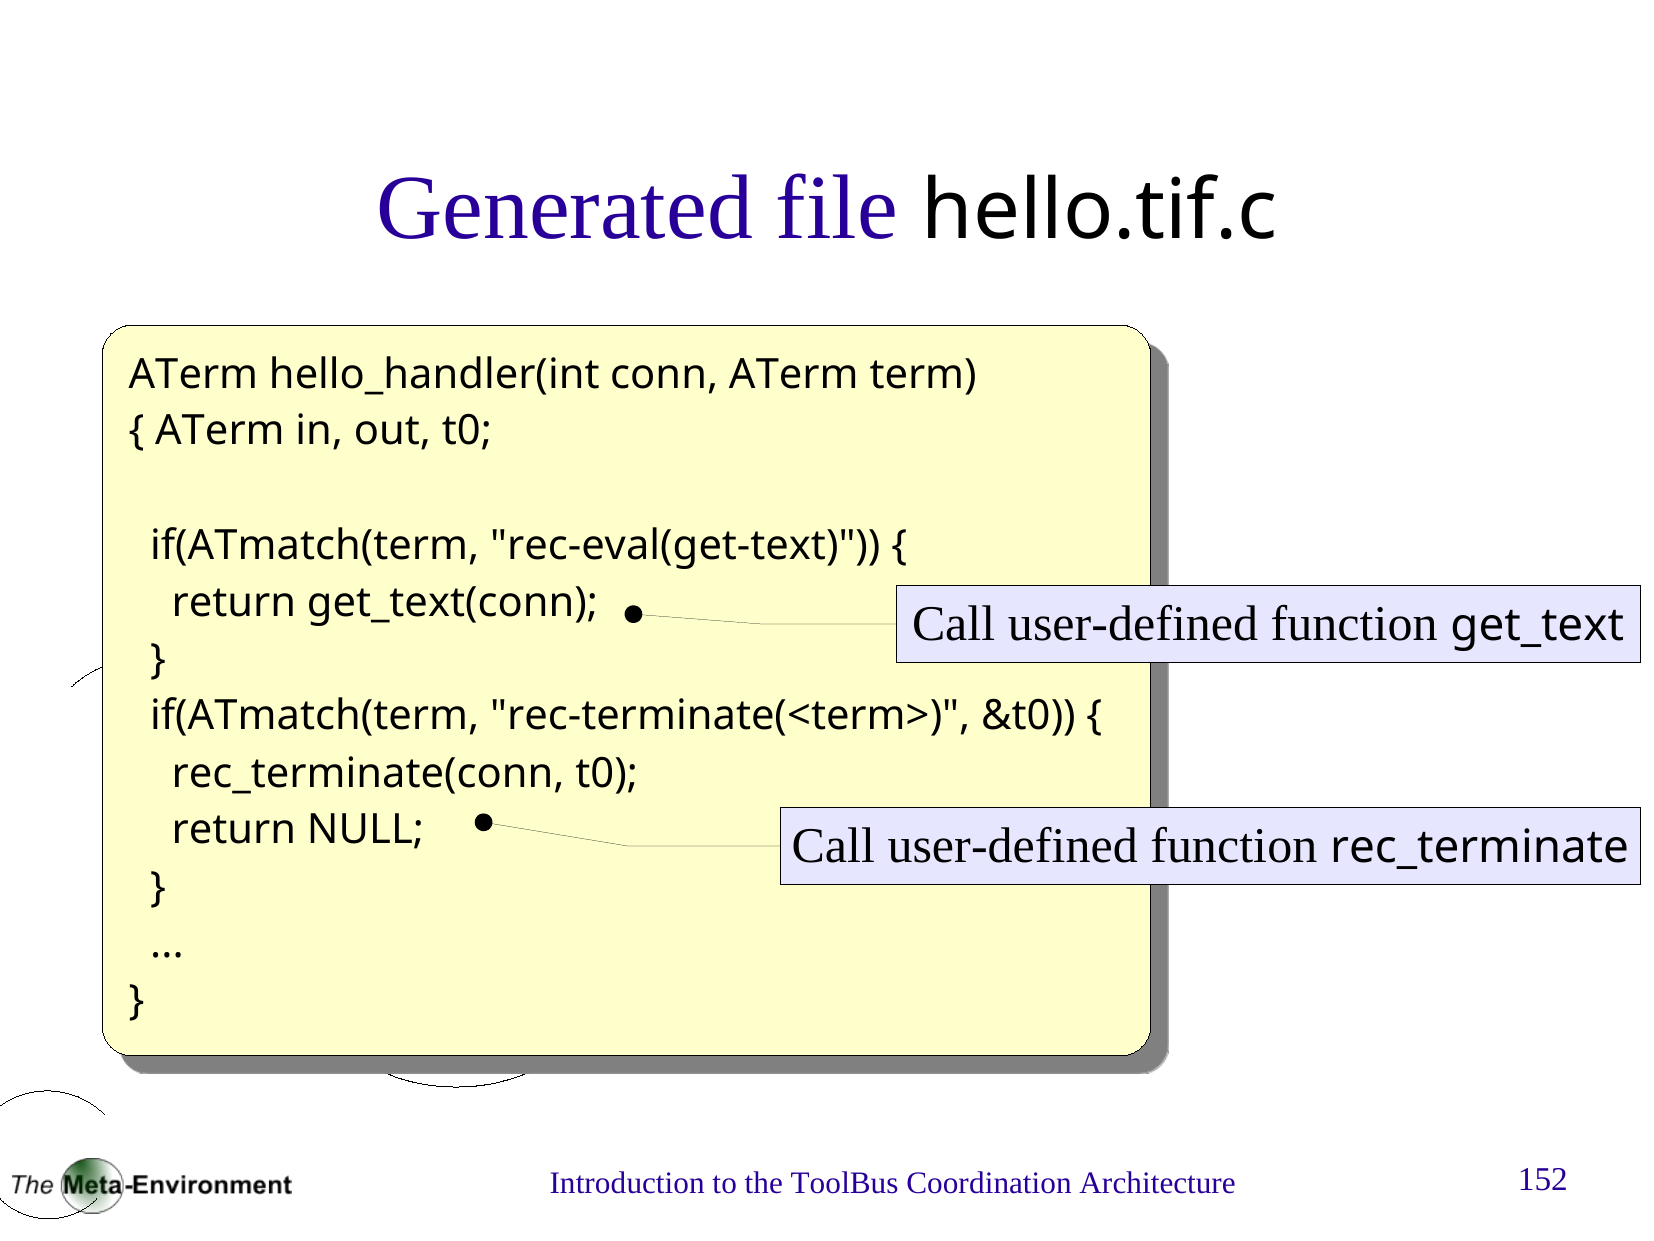

# Generated file hello.tif.c
ATerm hello_handler(int conn, ATerm term)
{ ATerm in, out, t0;
 if(ATmatch(term, "rec-eval(get-text)")) {
 return get_text(conn);
 }
 if(ATmatch(term, "rec-terminate(<term>)", &t0)) {
 rec_terminate(conn, t0);
 return NULL;
 }
 ...
}